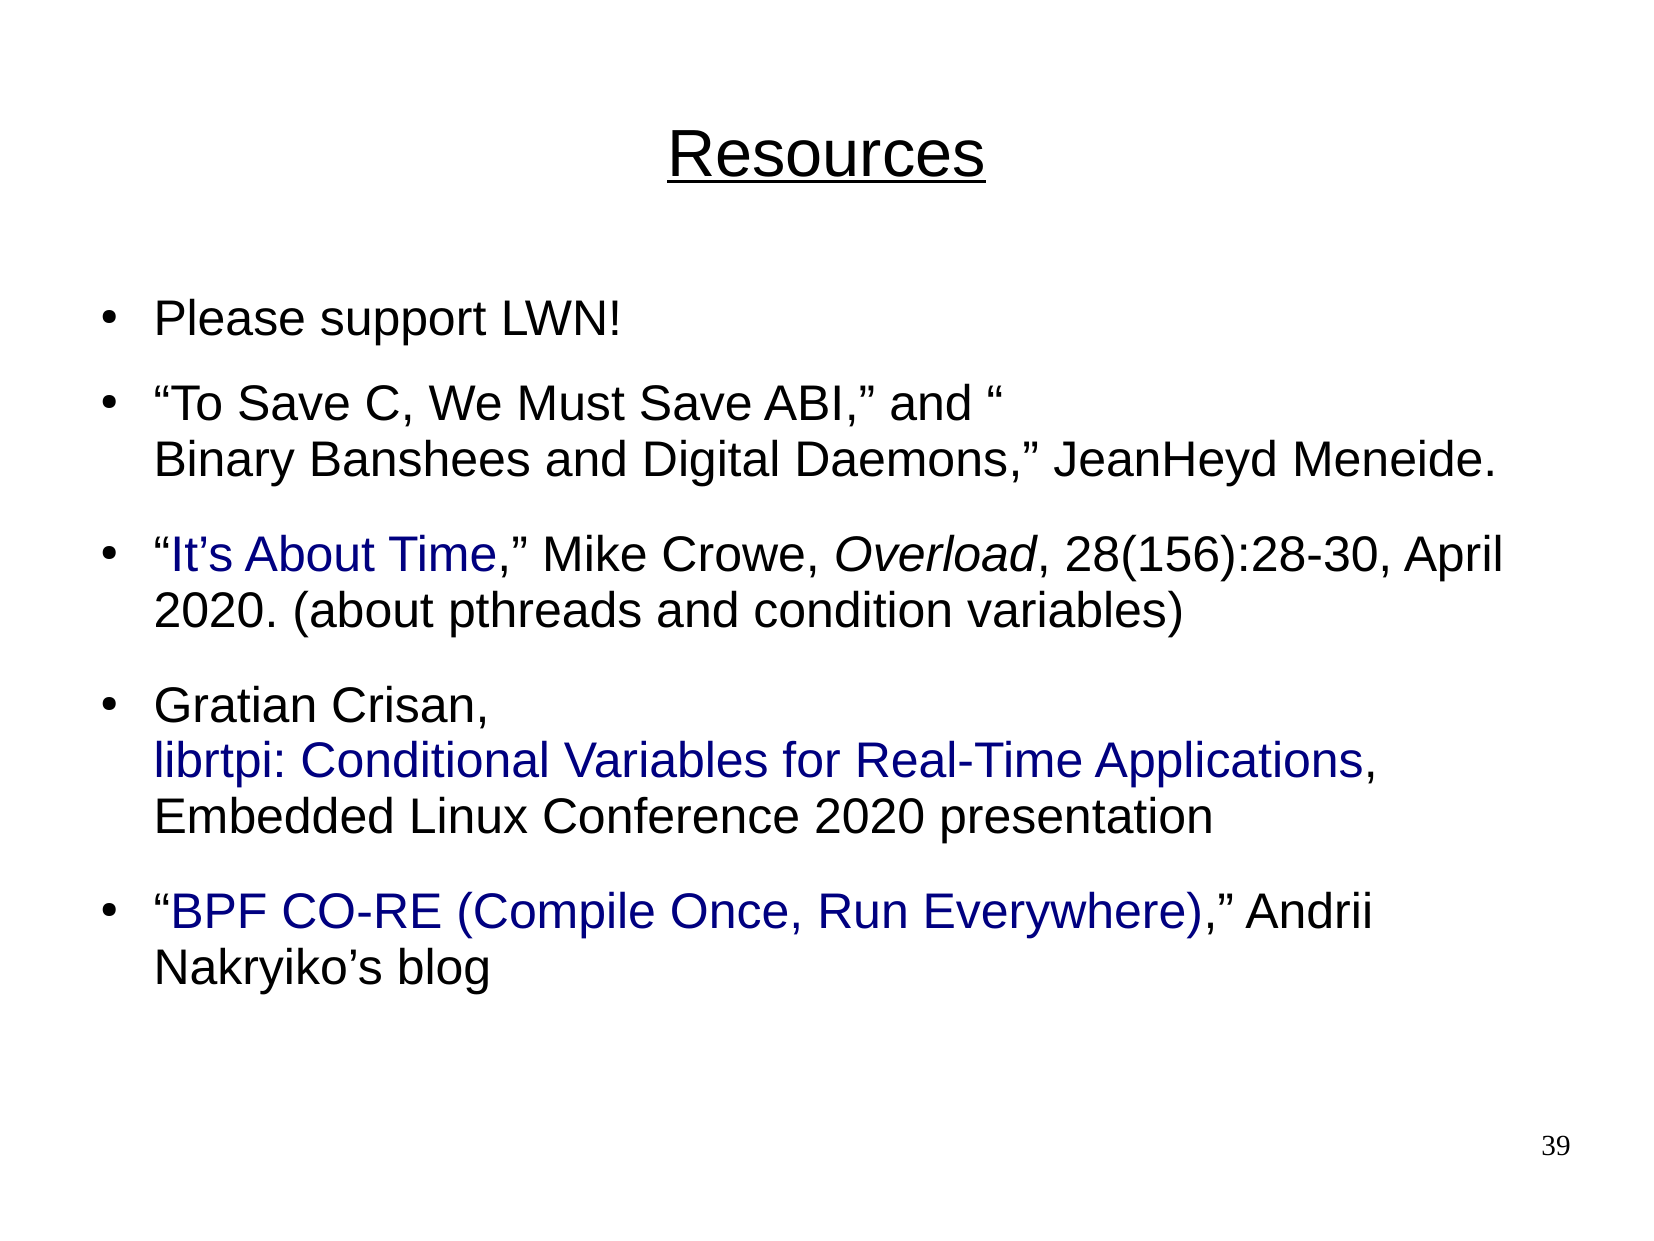

# Resources
Please support LWN!
“To Save C, We Must Save ABI,” and “Binary Banshees and Digital Daemons,” JeanHeyd Meneide.
“It’s About Time,” Mike Crowe, Overload, 28(156):28-30, April 2020. (about pthreads and condition variables)
Gratian Crisan, librtpi: Conditional Variables for Real-Time Applications, Embedded Linux Conference 2020 presentation
“BPF CO-RE (Compile Once, Run Everywhere),” Andrii Nakryiko’s blog
39